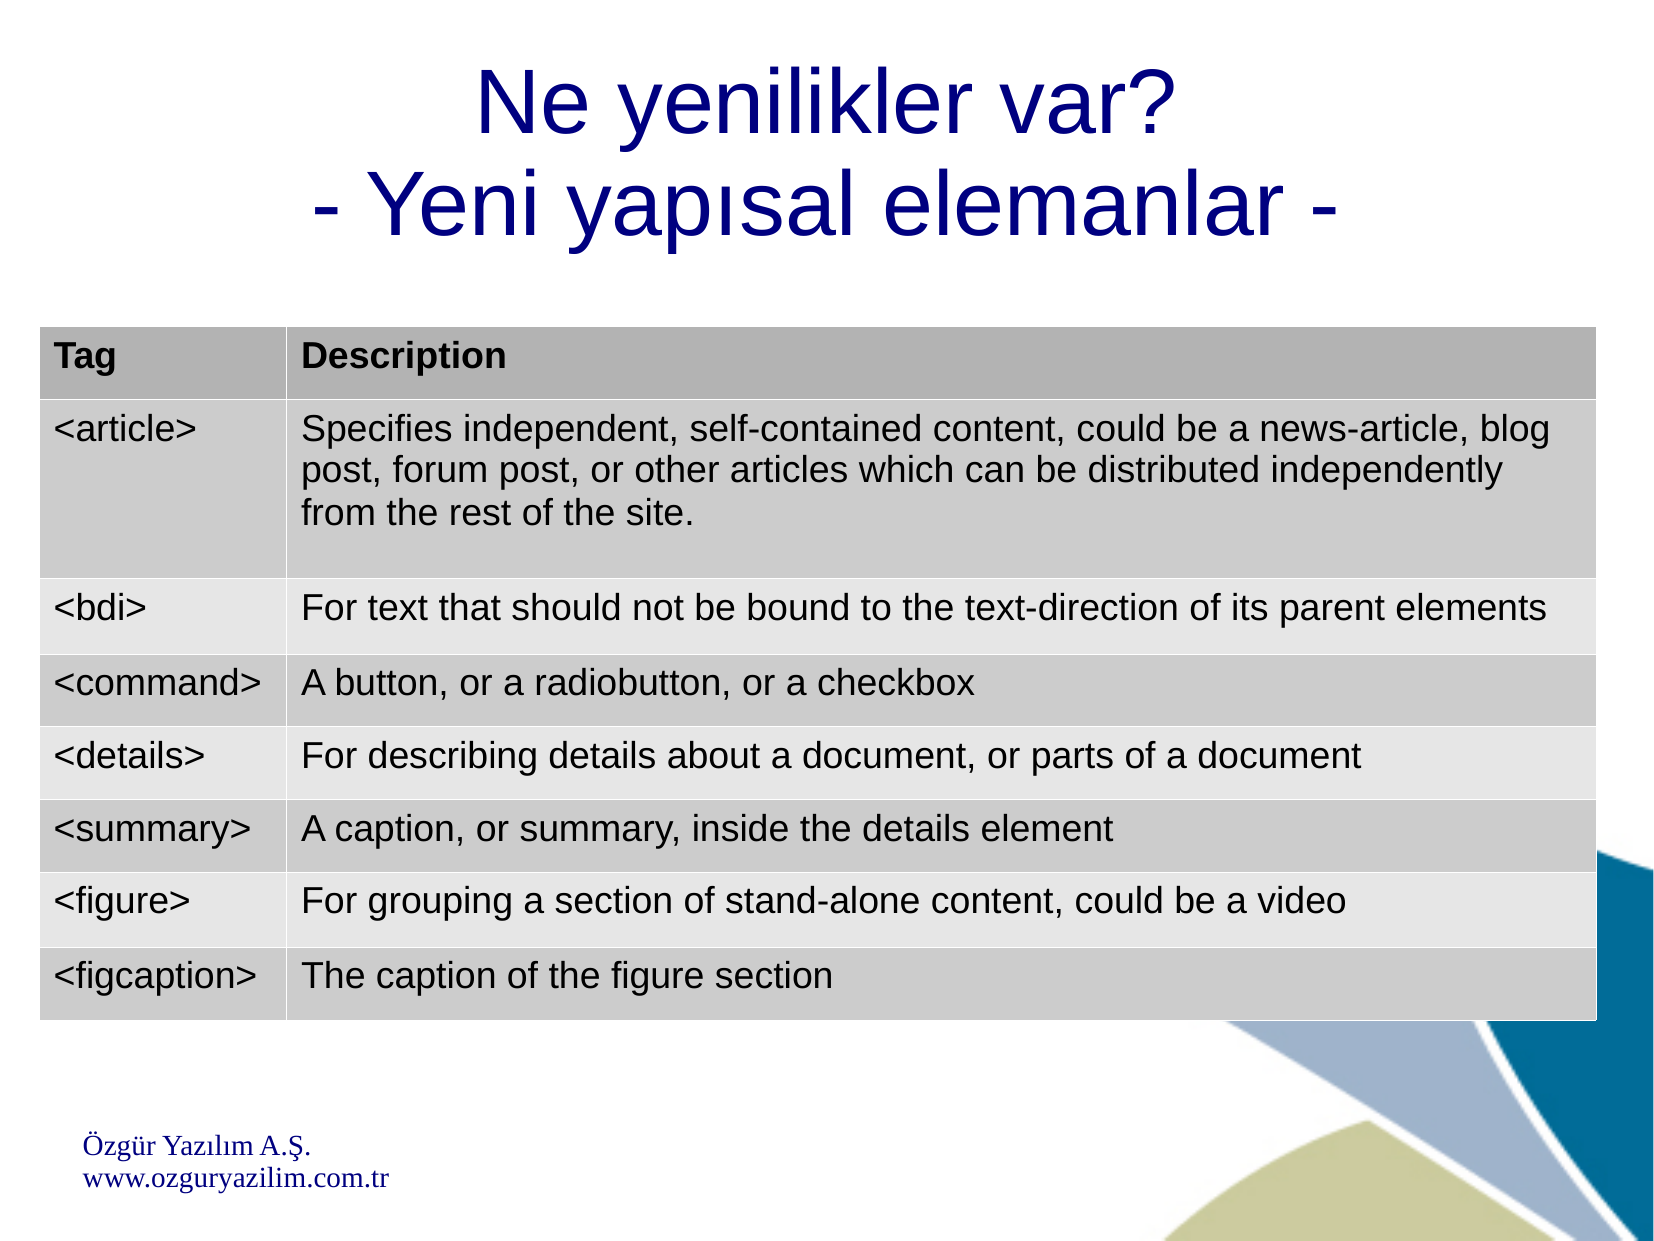

# Ne yenilikler var? - Yeni yapısal elemanlar -
| Tag | Description |
| --- | --- |
| <article> | Specifies independent, self-contained content, could be a news-article, blog post, forum post, or other articles which can be distributed independently from the rest of the site. |
| <bdi> | For text that should not be bound to the text-direction of its parent elements |
| <command> | A button, or a radiobutton, or a checkbox |
| <details> | For describing details about a document, or parts of a document |
| <summary> | A caption, or summary, inside the details element |
| <figure> | For grouping a section of stand-alone content, could be a video |
| <figcaption> | The caption of the figure section |